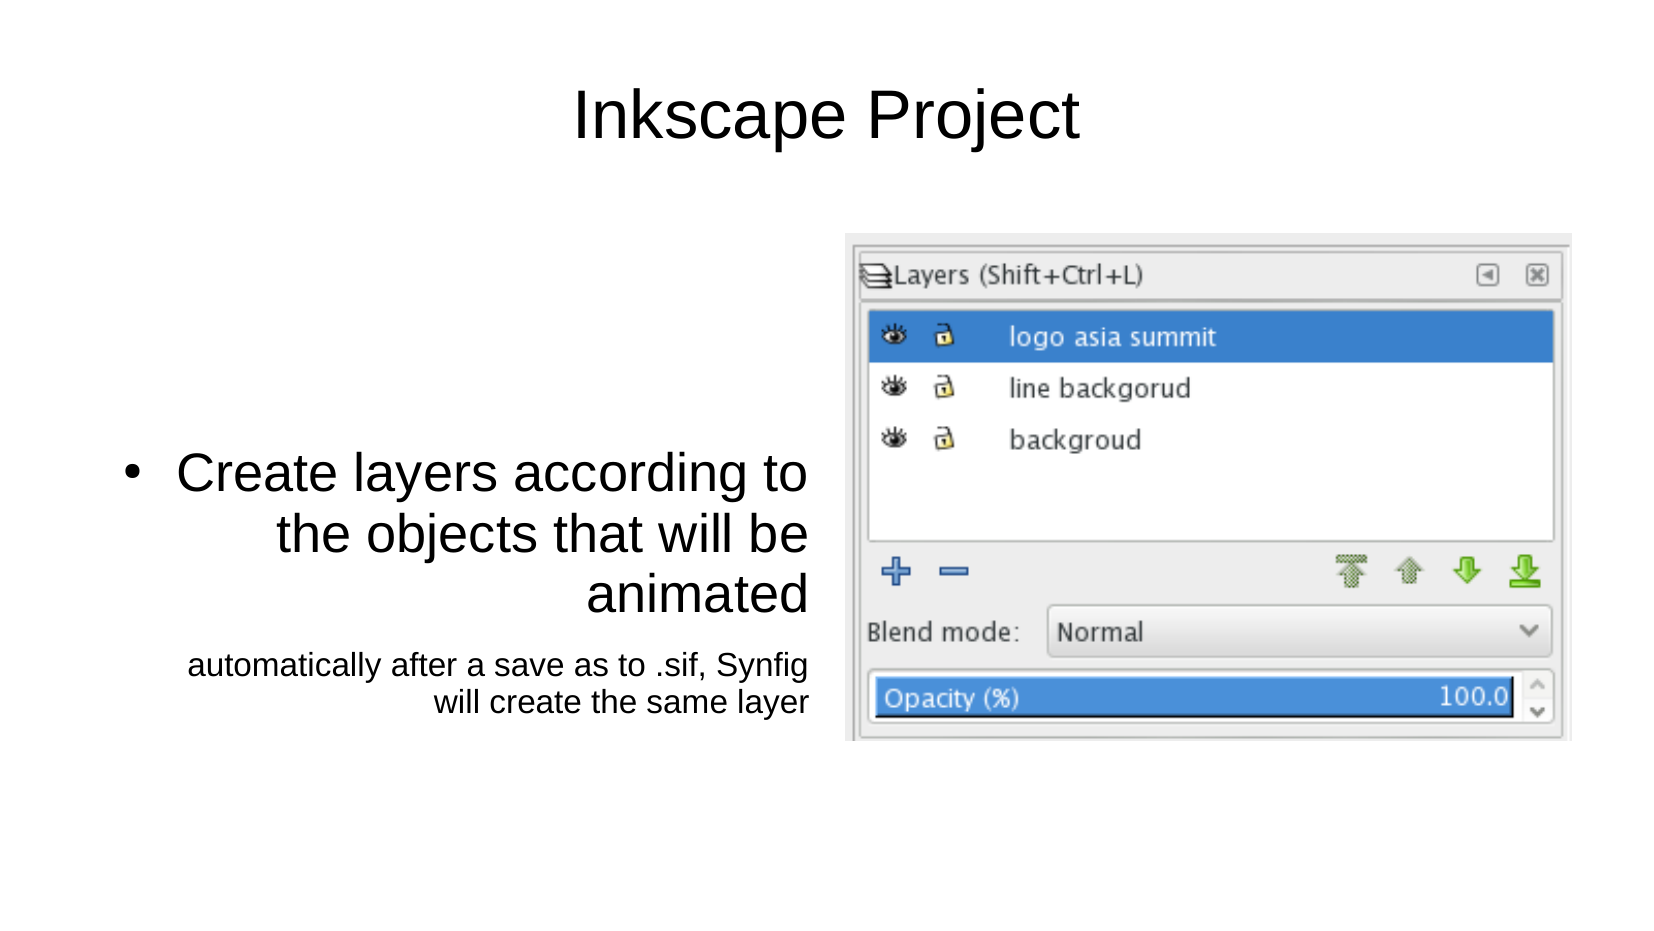

# Inkscape Project
Create layers according to the objects that will be animated
automatically after a save as to .sif, Synfig will create the same layer